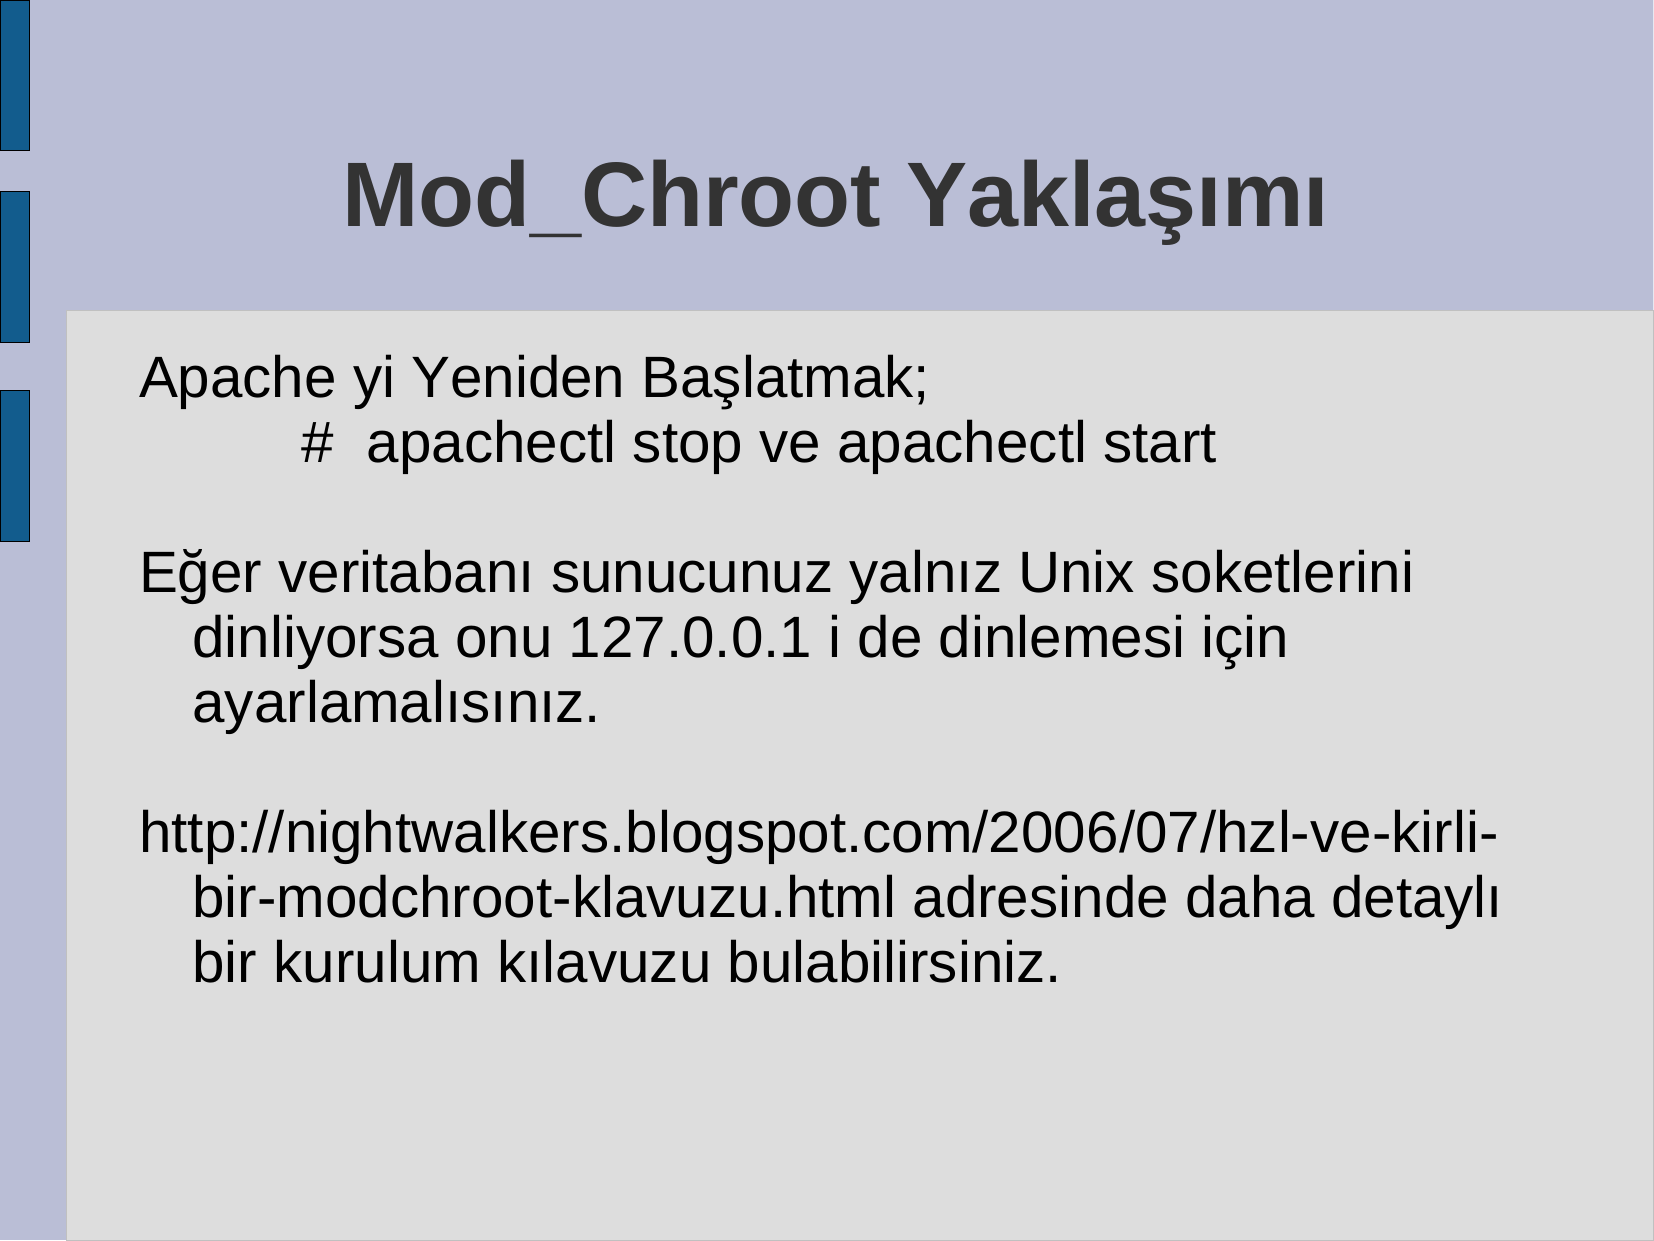

# Mod_Chroot Yaklaşımı
Apache yi Yeniden Başlatmak;
 # apachectl stop ve apachectl start
Eğer veritabanı sunucunuz yalnız Unix soketlerini dinliyorsa onu 127.0.0.1 i de dinlemesi için ayarlamalısınız.
http://nightwalkers.blogspot.com/2006/07/hzl-ve-kirli-bir-modchroot-klavuzu.html adresinde daha detaylı bir kurulum kılavuzu bulabilirsiniz.